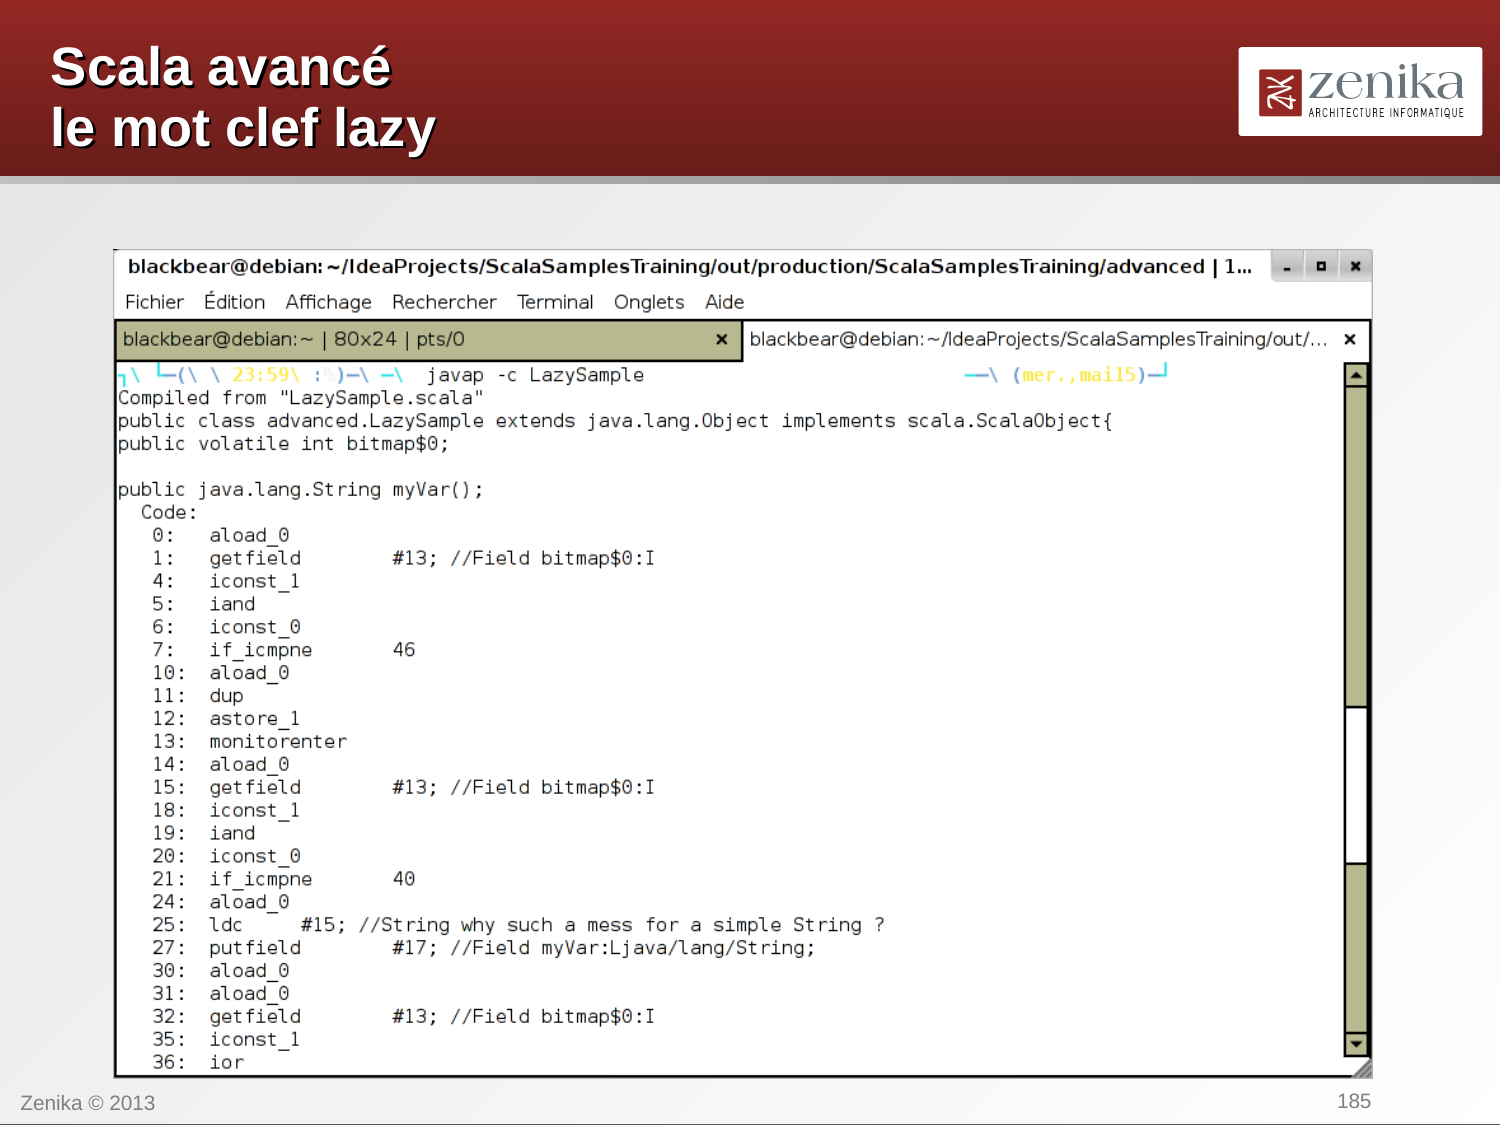

# Scala avancé le mot clef lazy